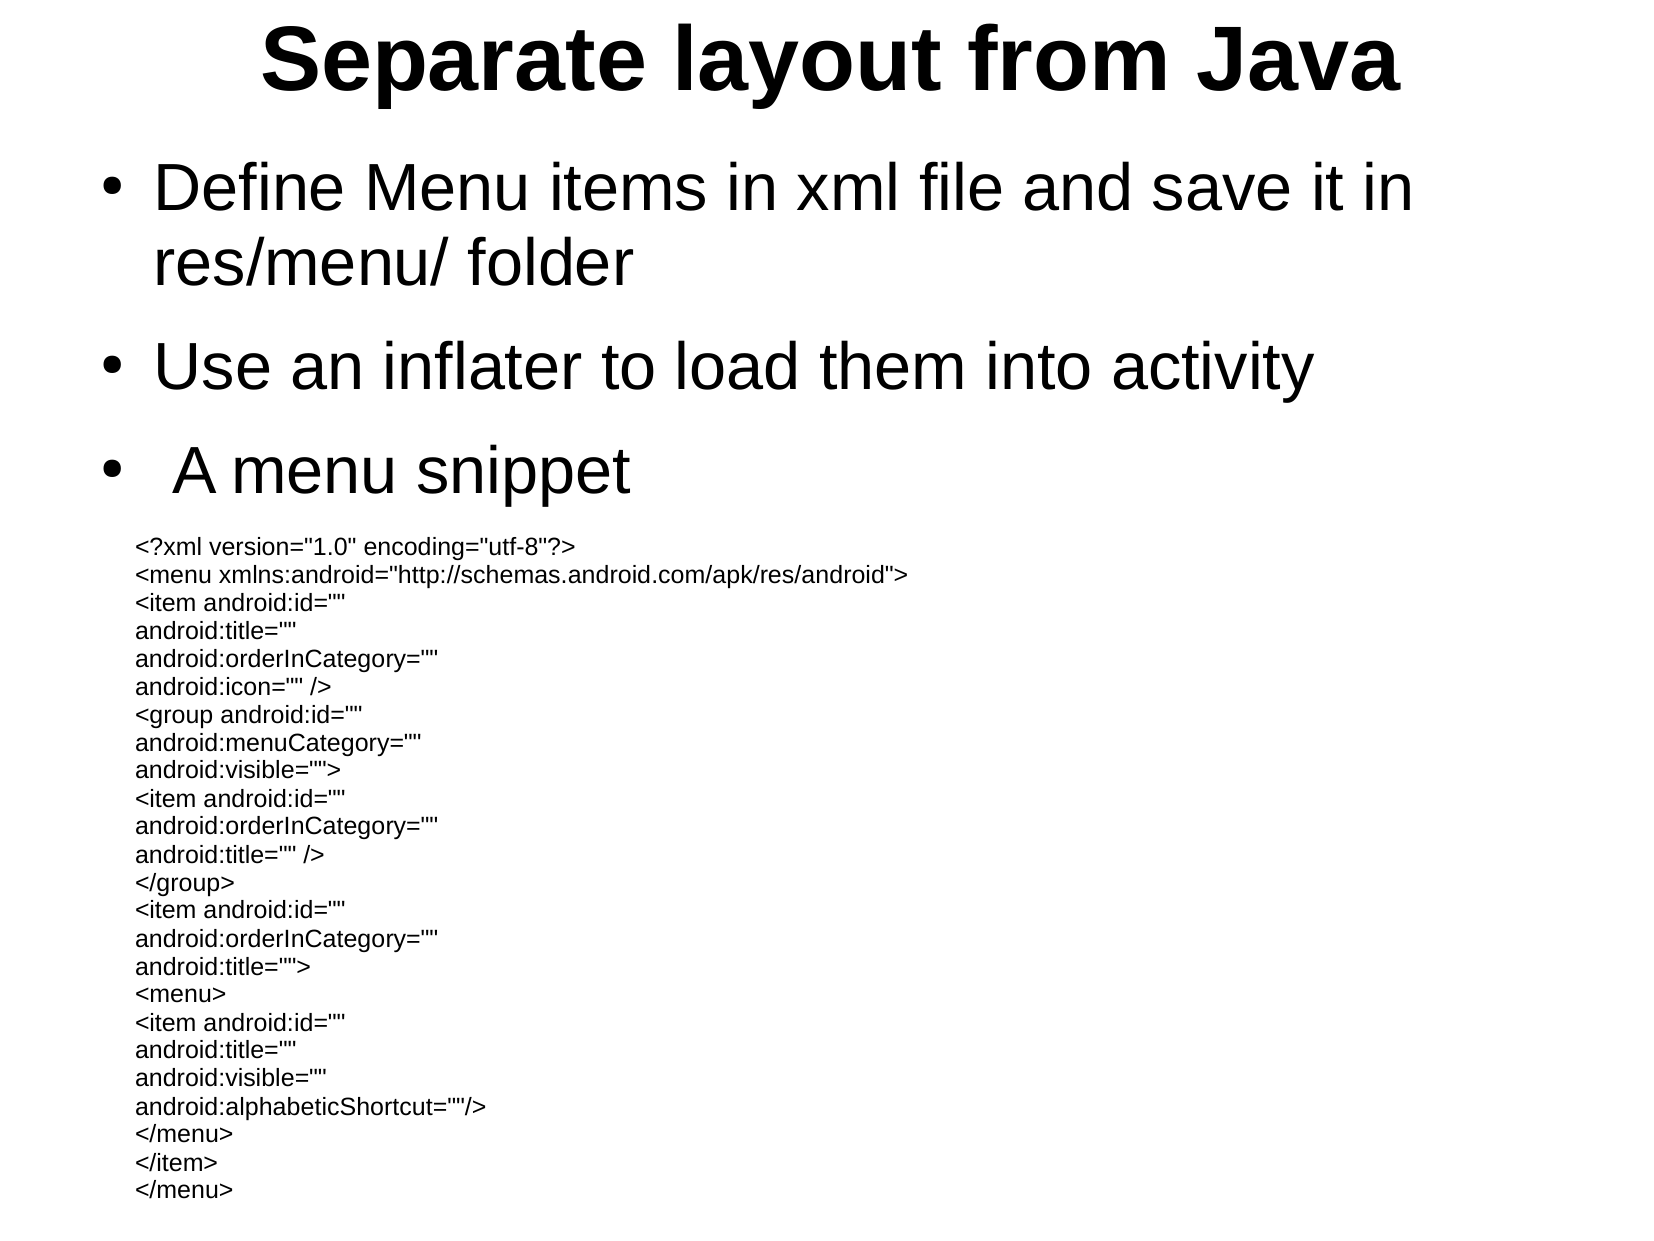

# Separate layout from Java
Define Menu items in xml file and save it in res/menu/ folder
Use an inflater to load them into activity
 A menu snippet
<?xml version="1.0" encoding="utf-8"?>
<menu xmlns:android="http://schemas.android.com/apk/res/android">
<item android:id=""
android:title=""
android:orderInCategory=""
android:icon="" />
<group android:id=""
android:menuCategory=""
android:visible="">
<item android:id=""
android:orderInCategory=""
android:title="" />
</group>
<item android:id=""
android:orderInCategory=""
android:title="">
<menu>
<item android:id=""
android:title=""
android:visible=""
android:alphabeticShortcut=""/>
</menu>
</item>
</menu>